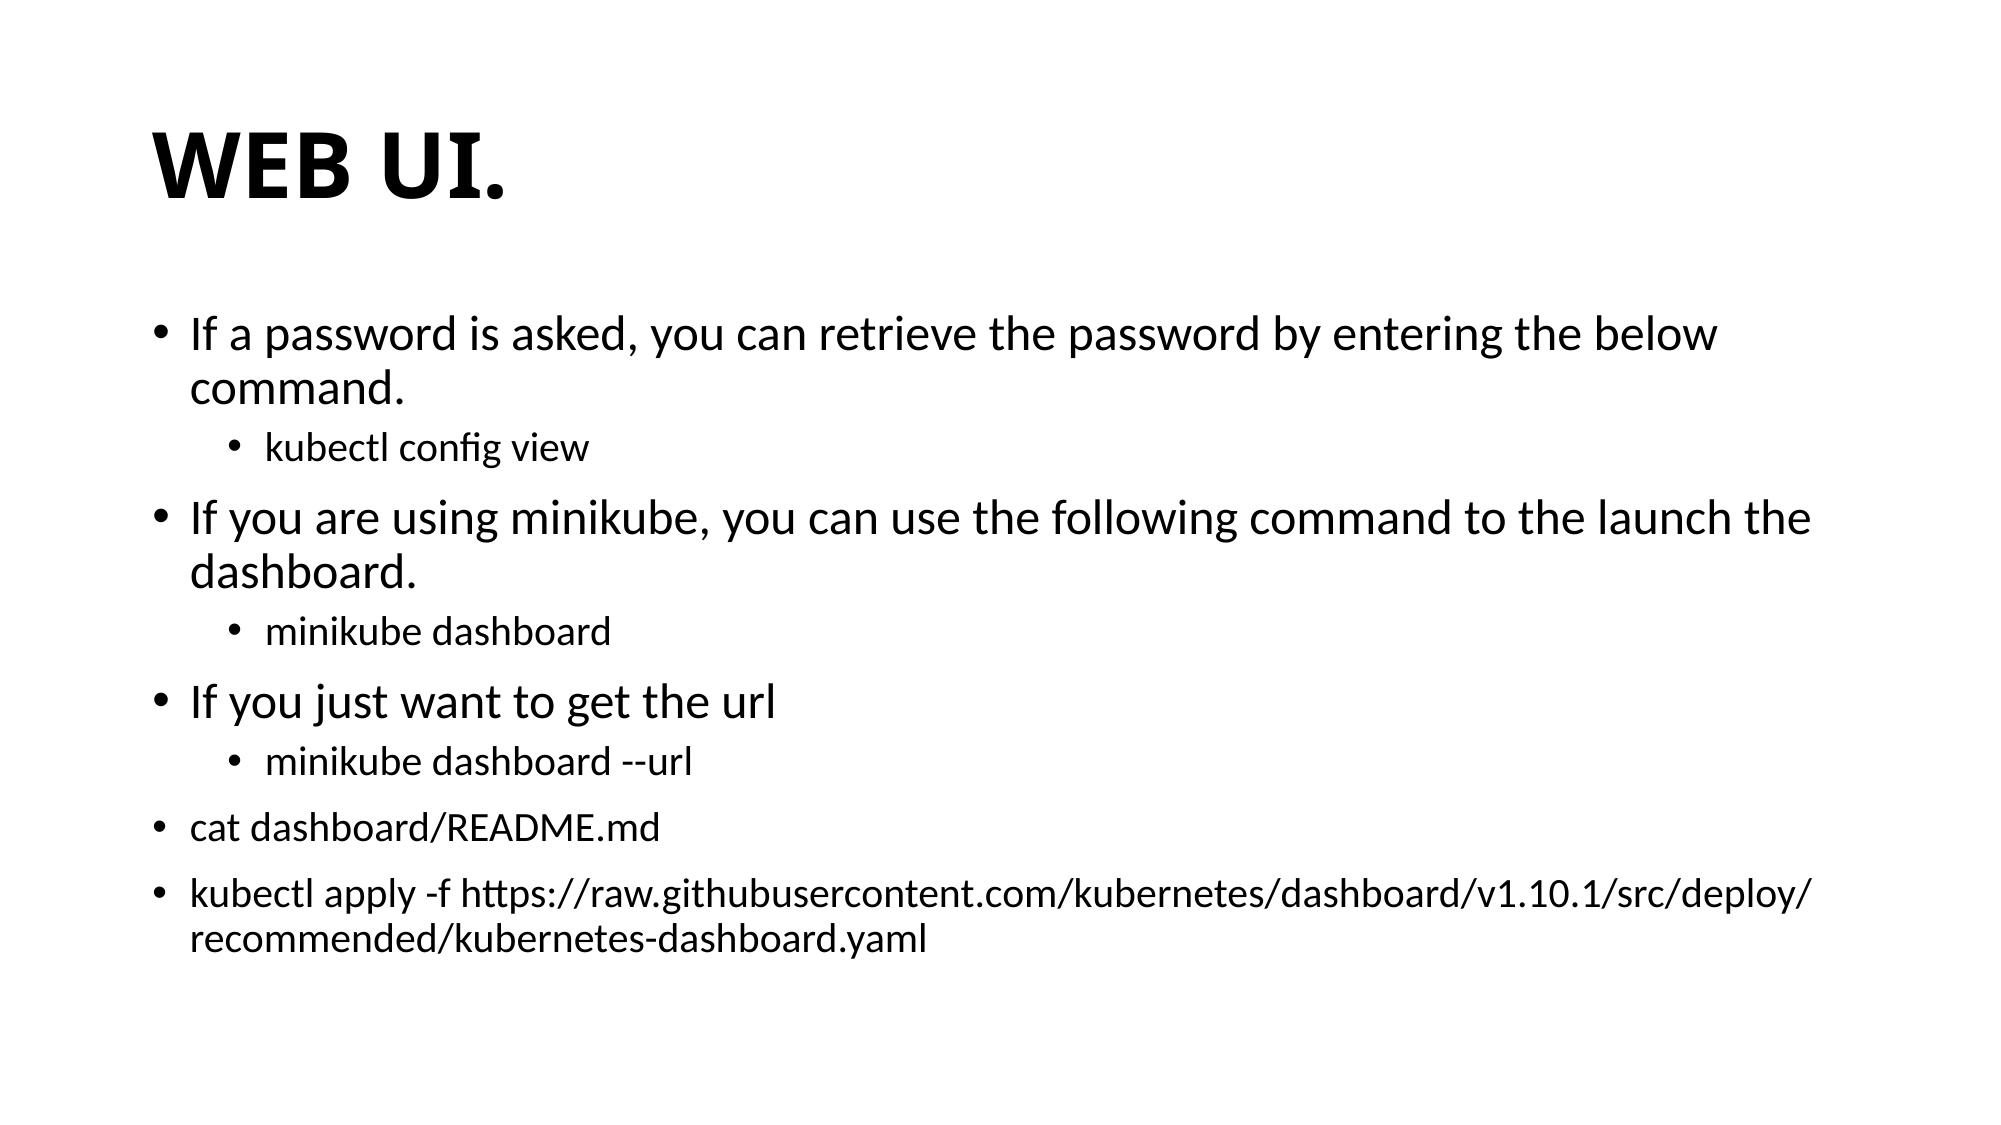

# WEB UI.
If a password is asked, you can retrieve the password by entering the below command.
kubectl config view
If you are using minikube, you can use the following command to the launch the dashboard.
minikube dashboard
If you just want to get the url
minikube dashboard --url
cat dashboard/README.md
kubectl apply -f https://raw.githubusercontent.com/kubernetes/dashboard/v1.10.1/src/deploy/recommended/kubernetes-dashboard.yaml